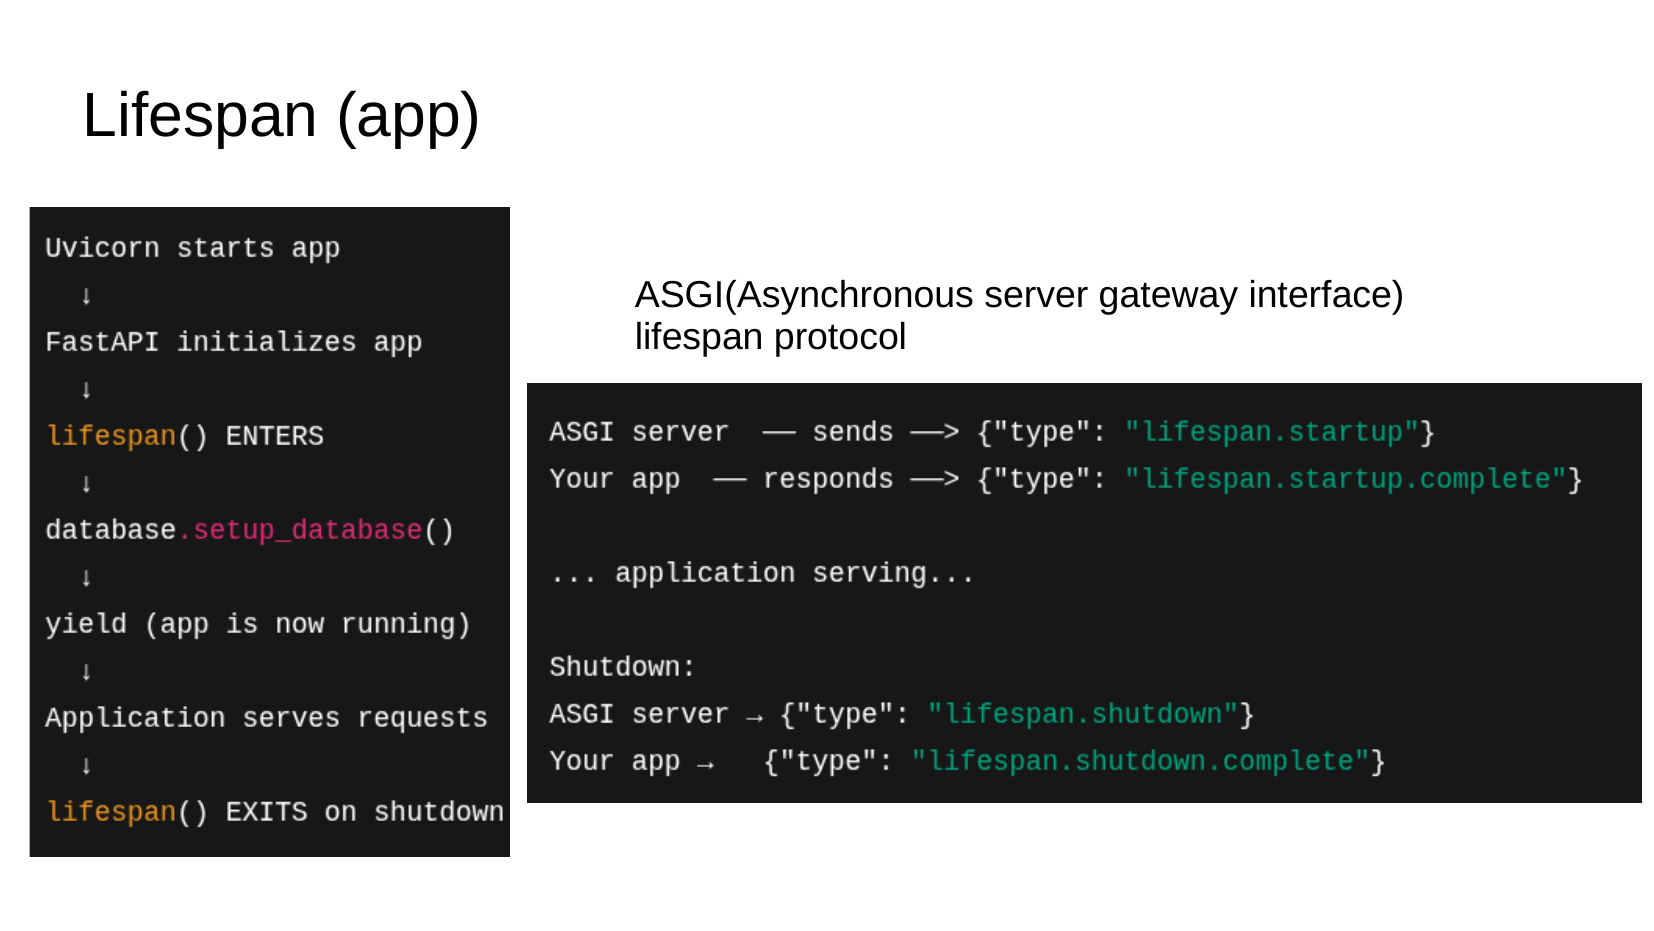

# Lifespan (app)
ASGI(Asynchronous server gateway interface) lifespan protocol